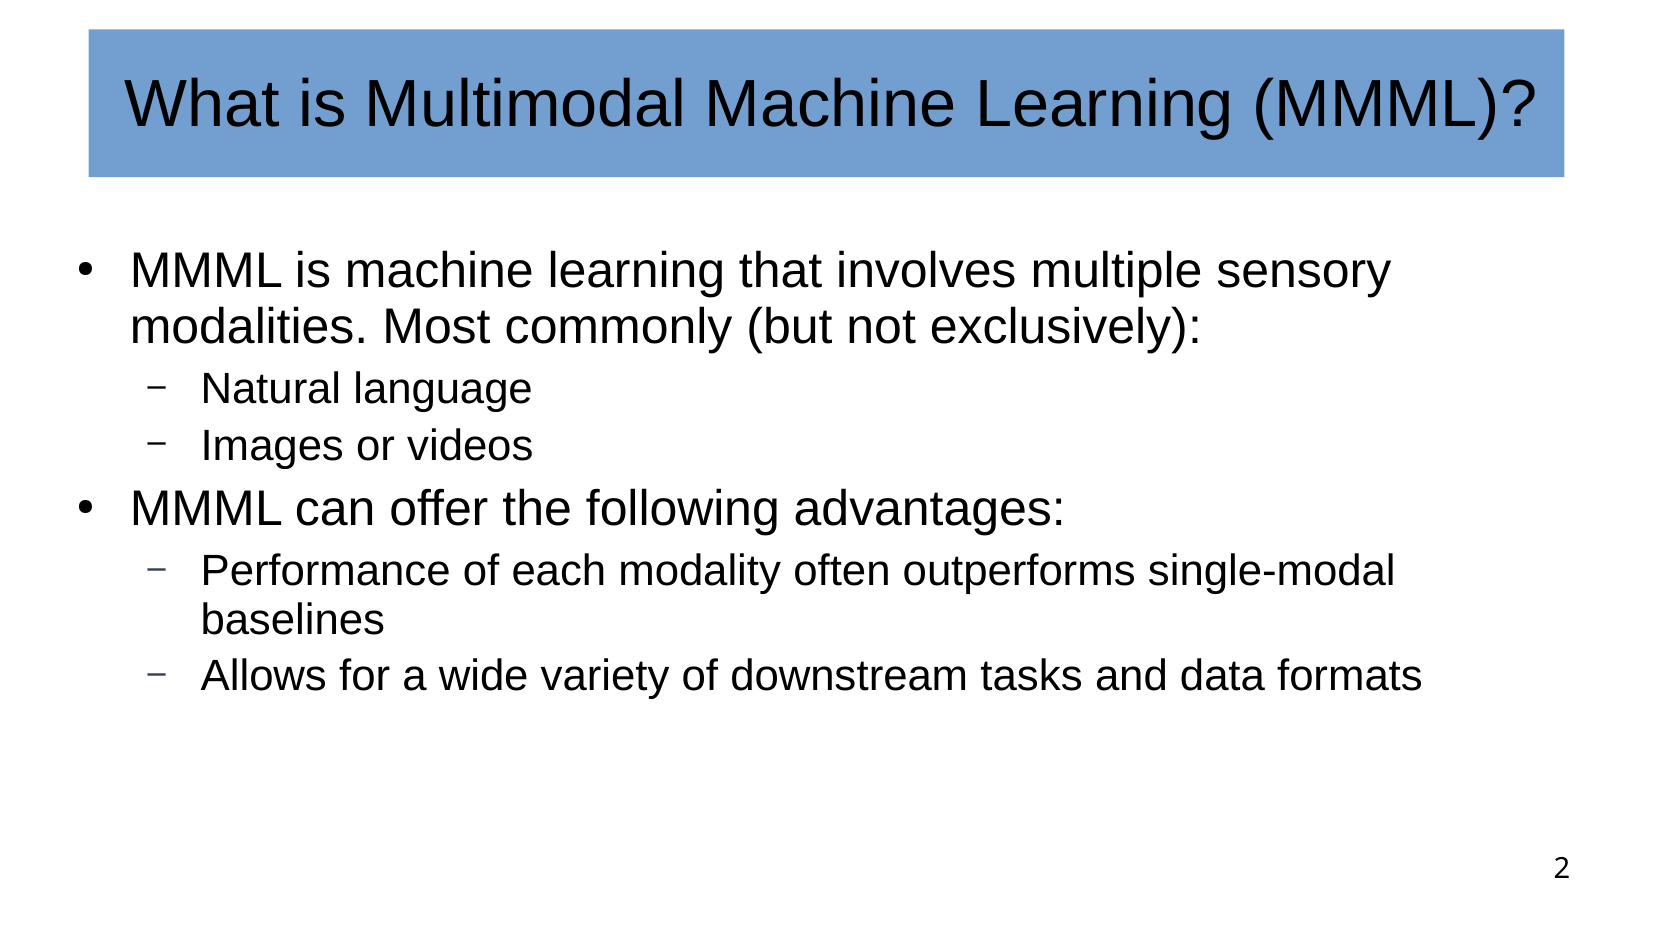

# What is Multimodal Machine Learning (MMML)?
MMML is machine learning that involves multiple sensory modalities. Most commonly (but not exclusively):
Natural language
Images or videos
MMML can offer the following advantages:
Performance of each modality often outperforms single-modal baselines
Allows for a wide variety of downstream tasks and data formats
2